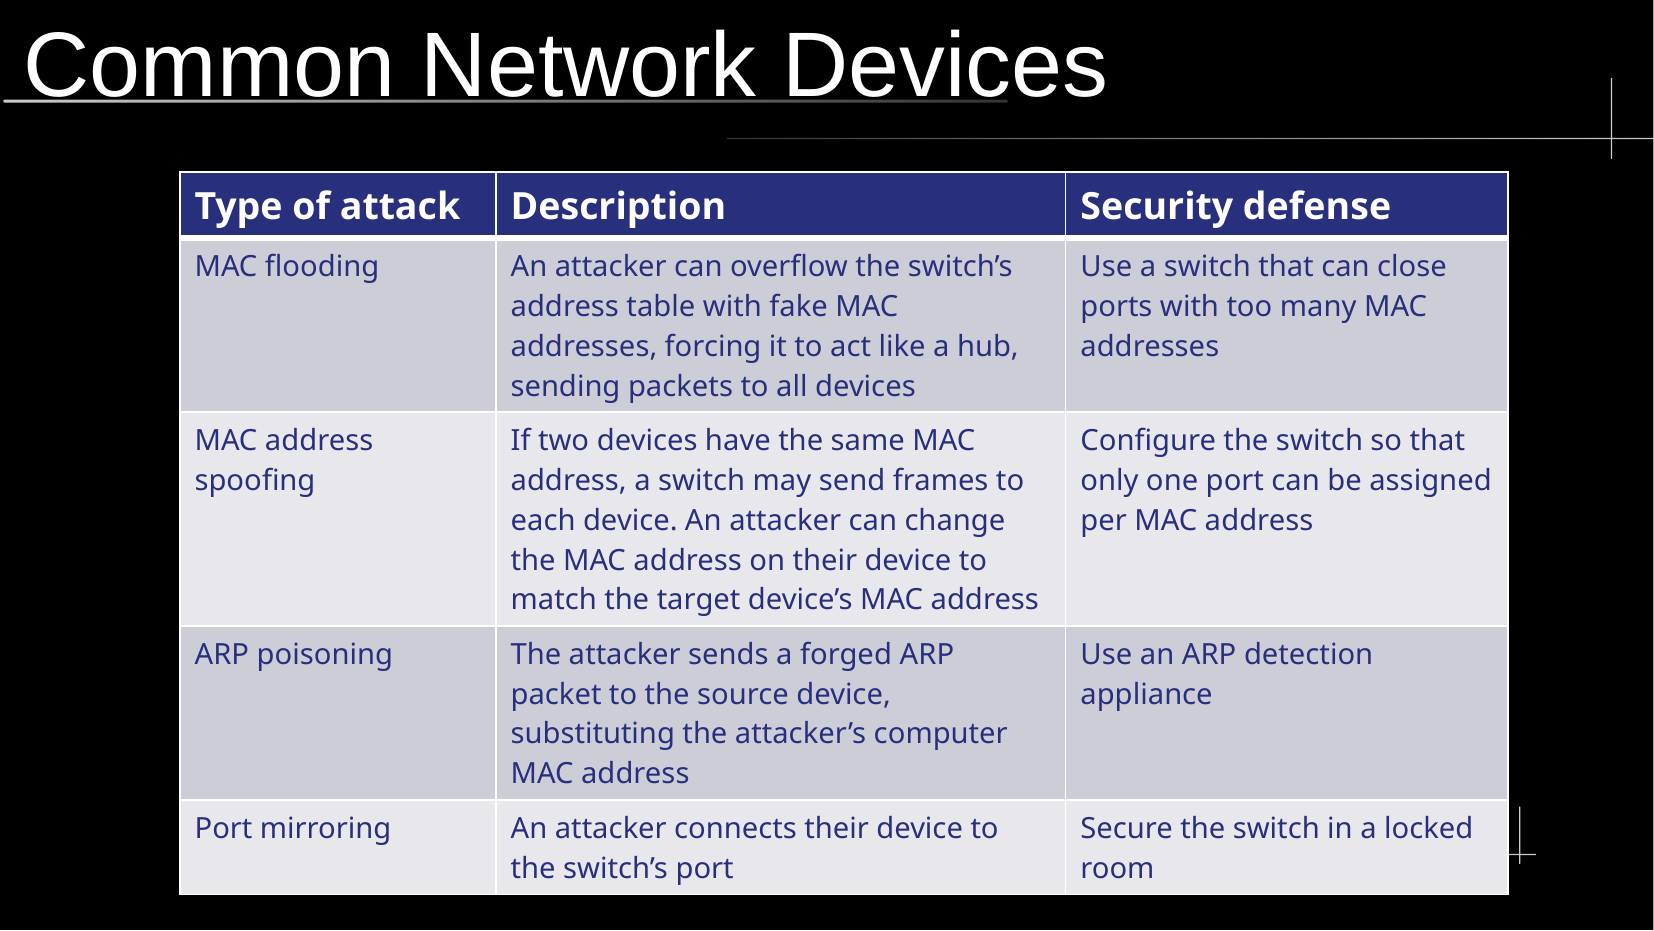

# Common Network Devices
| Type of attack | Description | Security defense |
| --- | --- | --- |
| MAC flooding | An attacker can overflow the switch’s address table with fake MAC addresses, forcing it to act like a hub, sending packets to all devices | Use a switch that can close ports with too many MAC addresses |
| MAC address spoofing | If two devices have the same MAC address, a switch may send frames to each device. An attacker can change the MAC address on their device to match the target device’s MAC address | Configure the switch so that only one port can be assigned per MAC address |
| ARP poisoning | The attacker sends a forged ARP packet to the source device, substituting the attacker’s computer MAC address | Use an ARP detection appliance |
| Port mirroring | An attacker connects their device to the switch’s port | Secure the switch in a locked room |
4